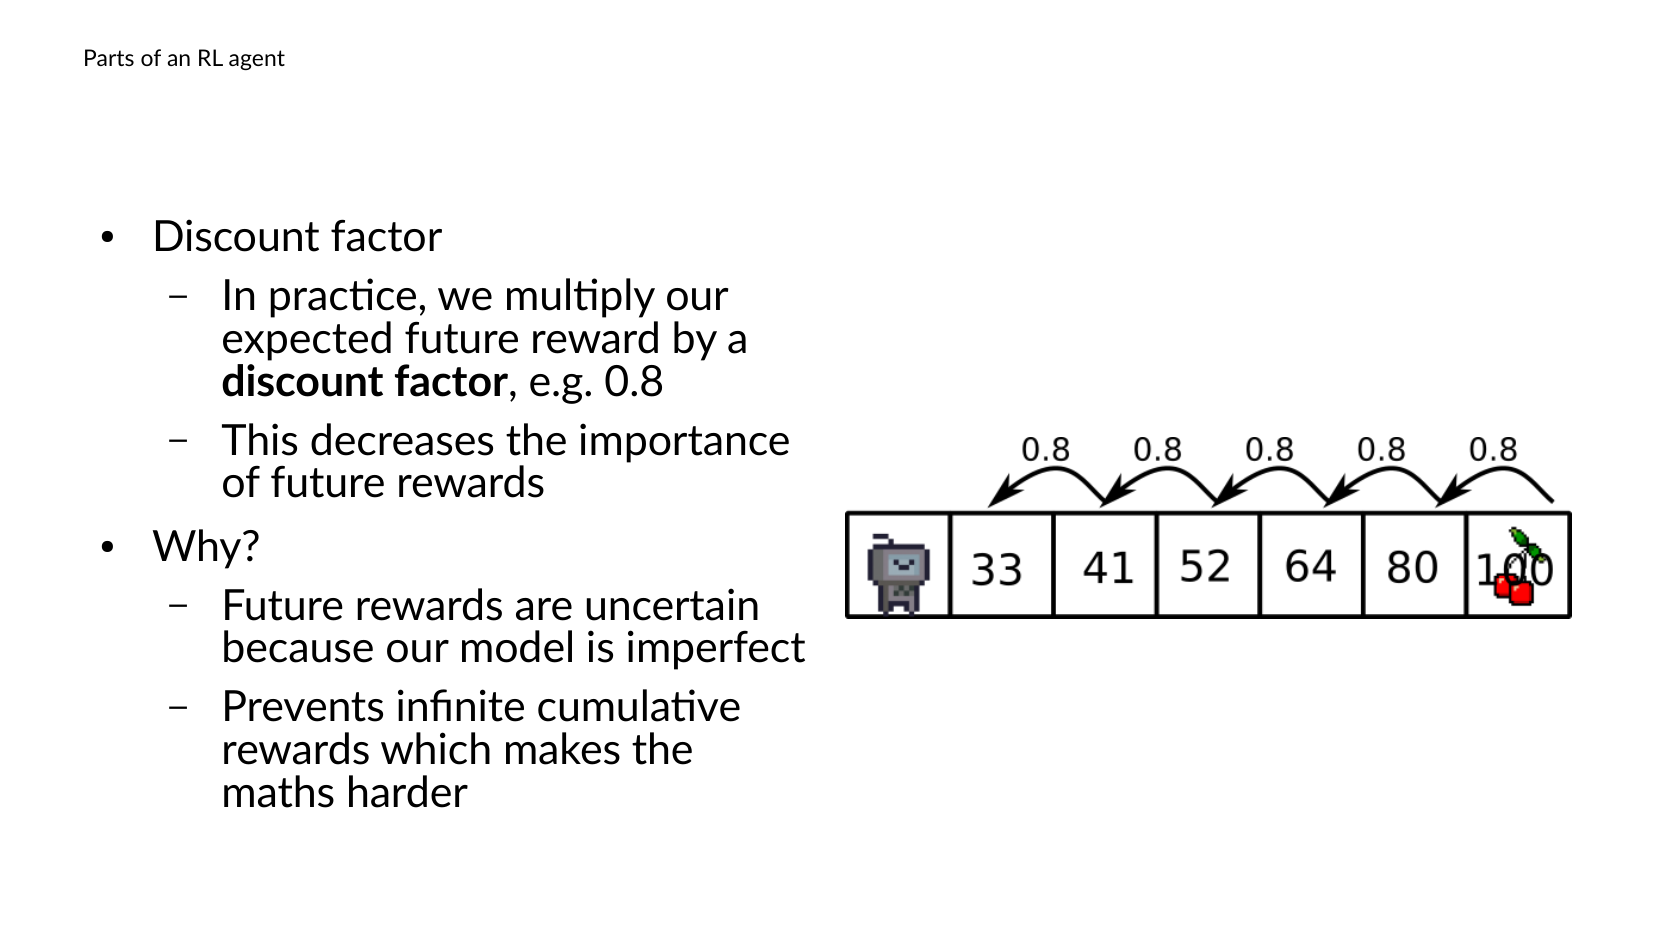

# Parts of an RL agent
Discount factor
In practice, we multiply our expected future reward by a discount factor, e.g. 0.8
This decreases the importance of future rewards
Why?
Future rewards are uncertain because our model is imperfect
Prevents infinite cumulative rewards which makes the maths harder